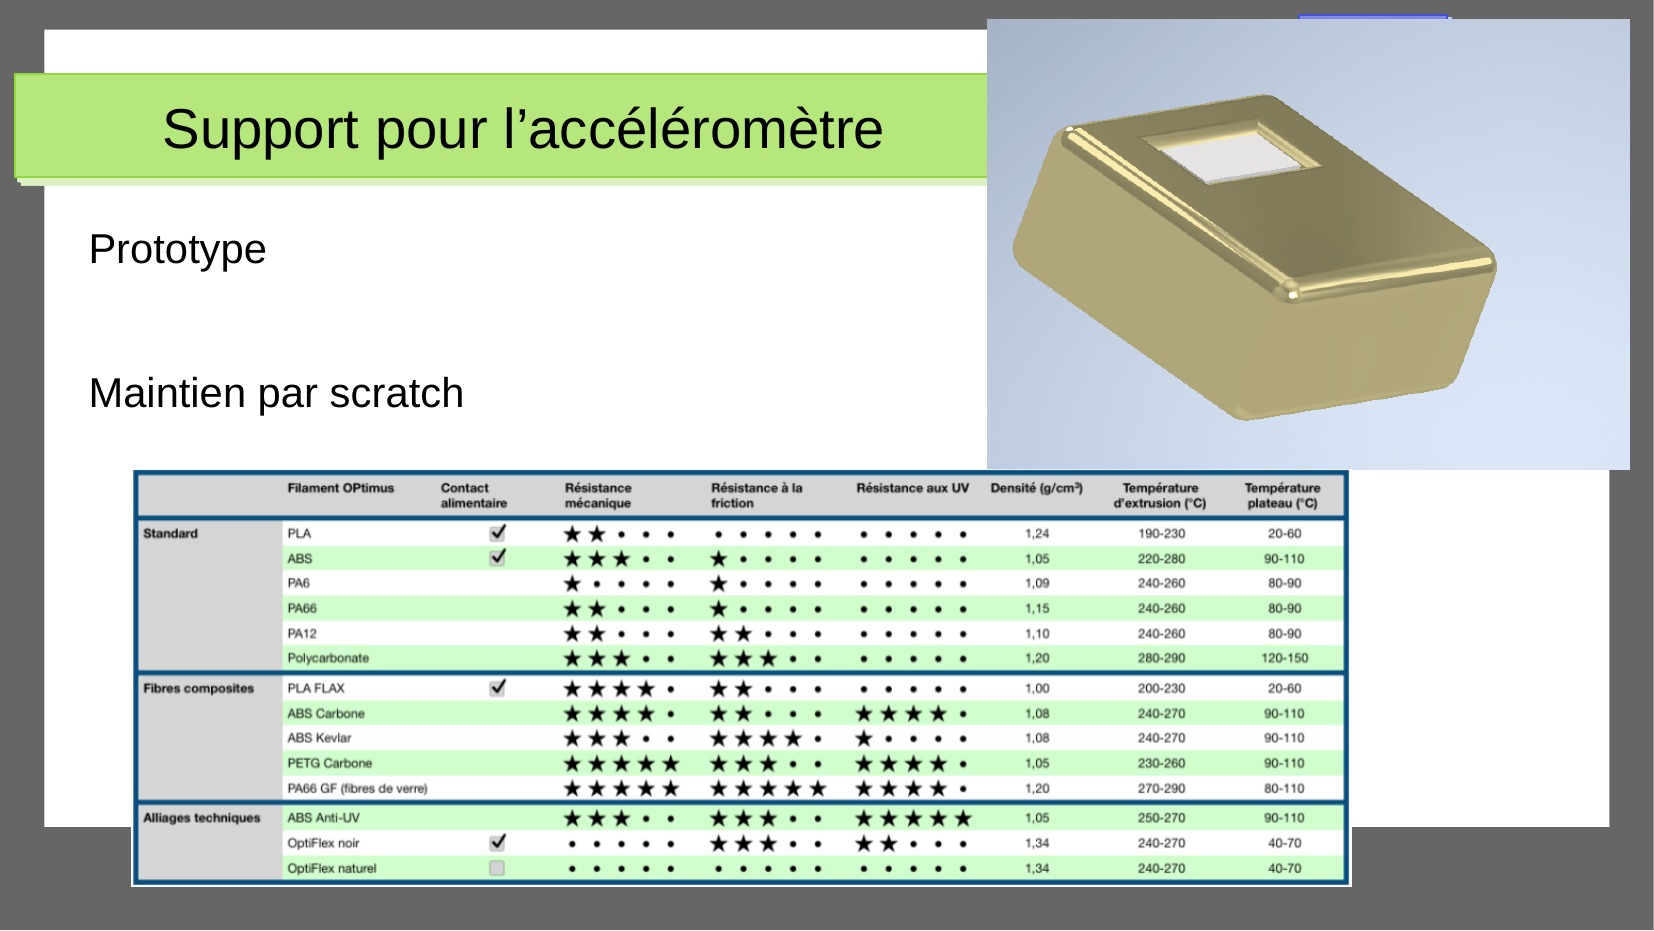

# Support pour l’accéléromètre
Prototype
Maintien par scratch